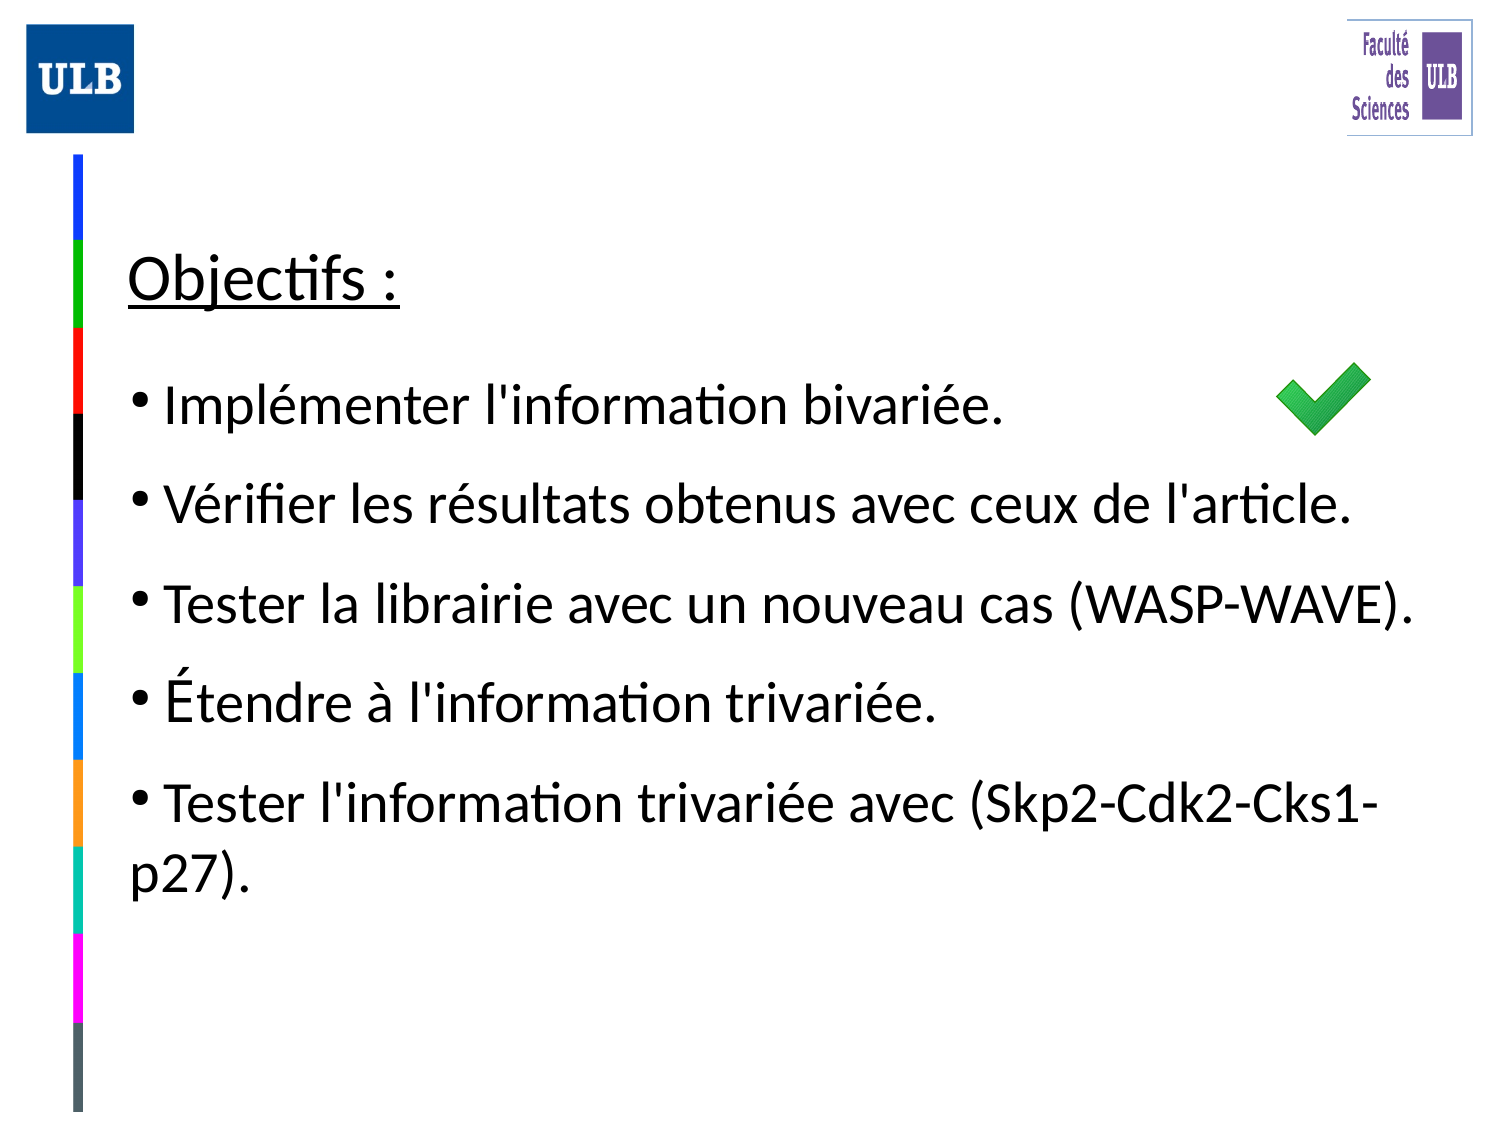

# Objectifs :
 Implémenter l'information bivariée.
 Vérifier les résultats obtenus avec ceux de l'article.
 Tester la librairie avec un nouveau cas (WASP-WAVE).
 Étendre à l'information trivariée.
 Tester l'information trivariée avec (Skp2-Cdk2-Cks1-p27).